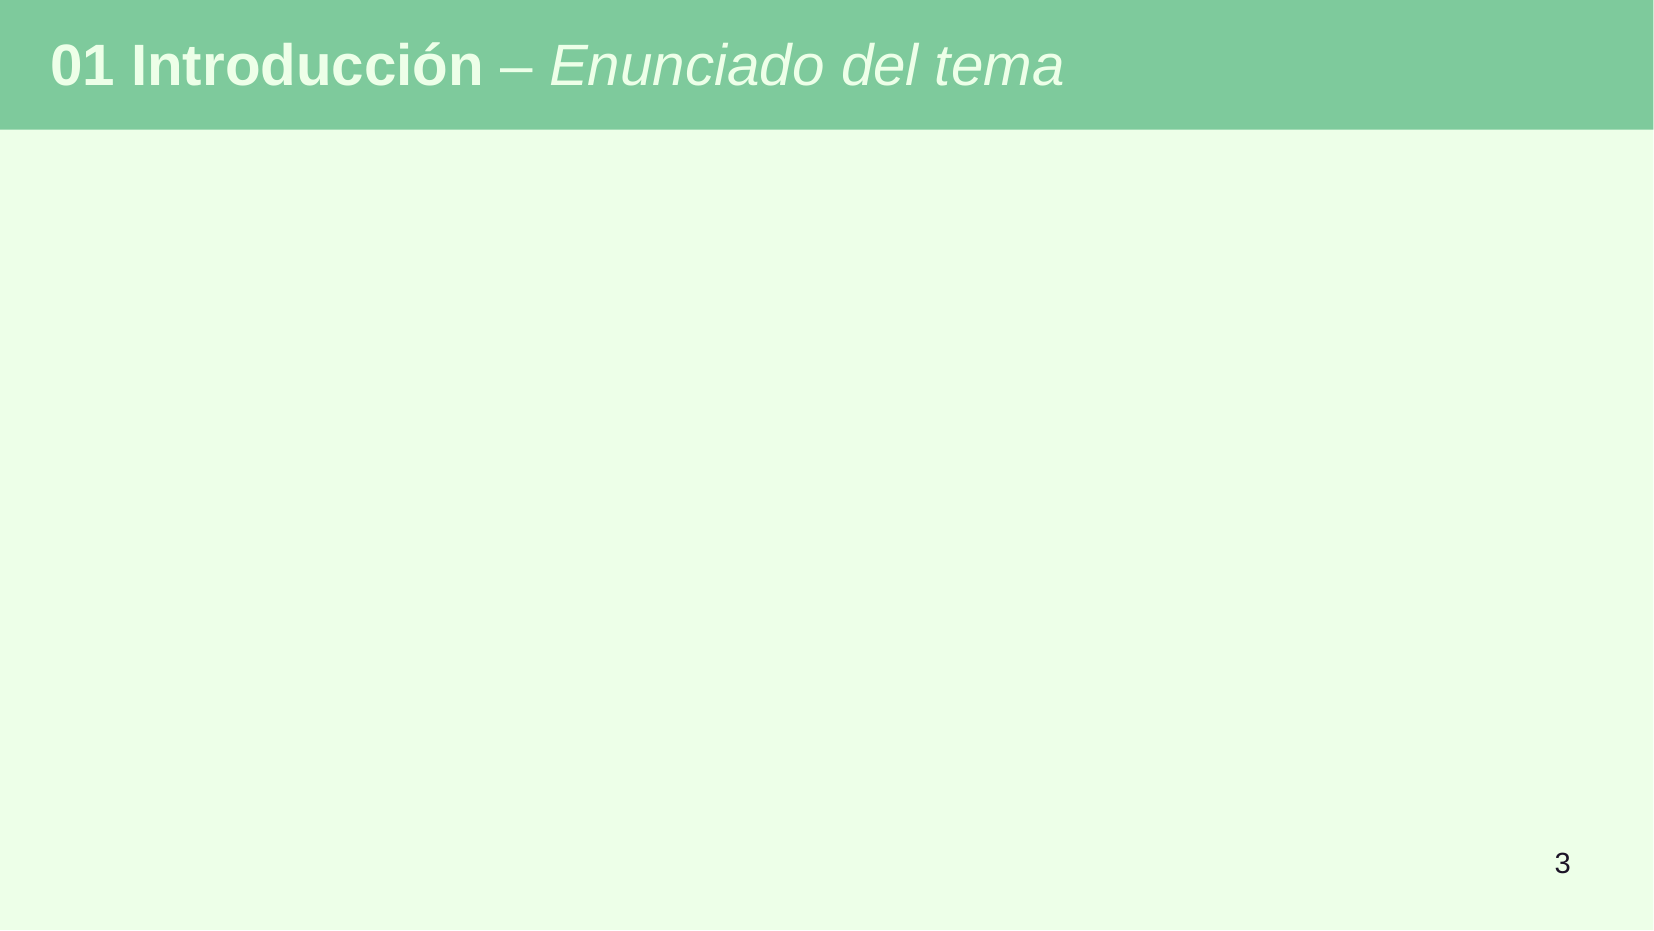

# 01 Introducción – Enunciado del tema
3